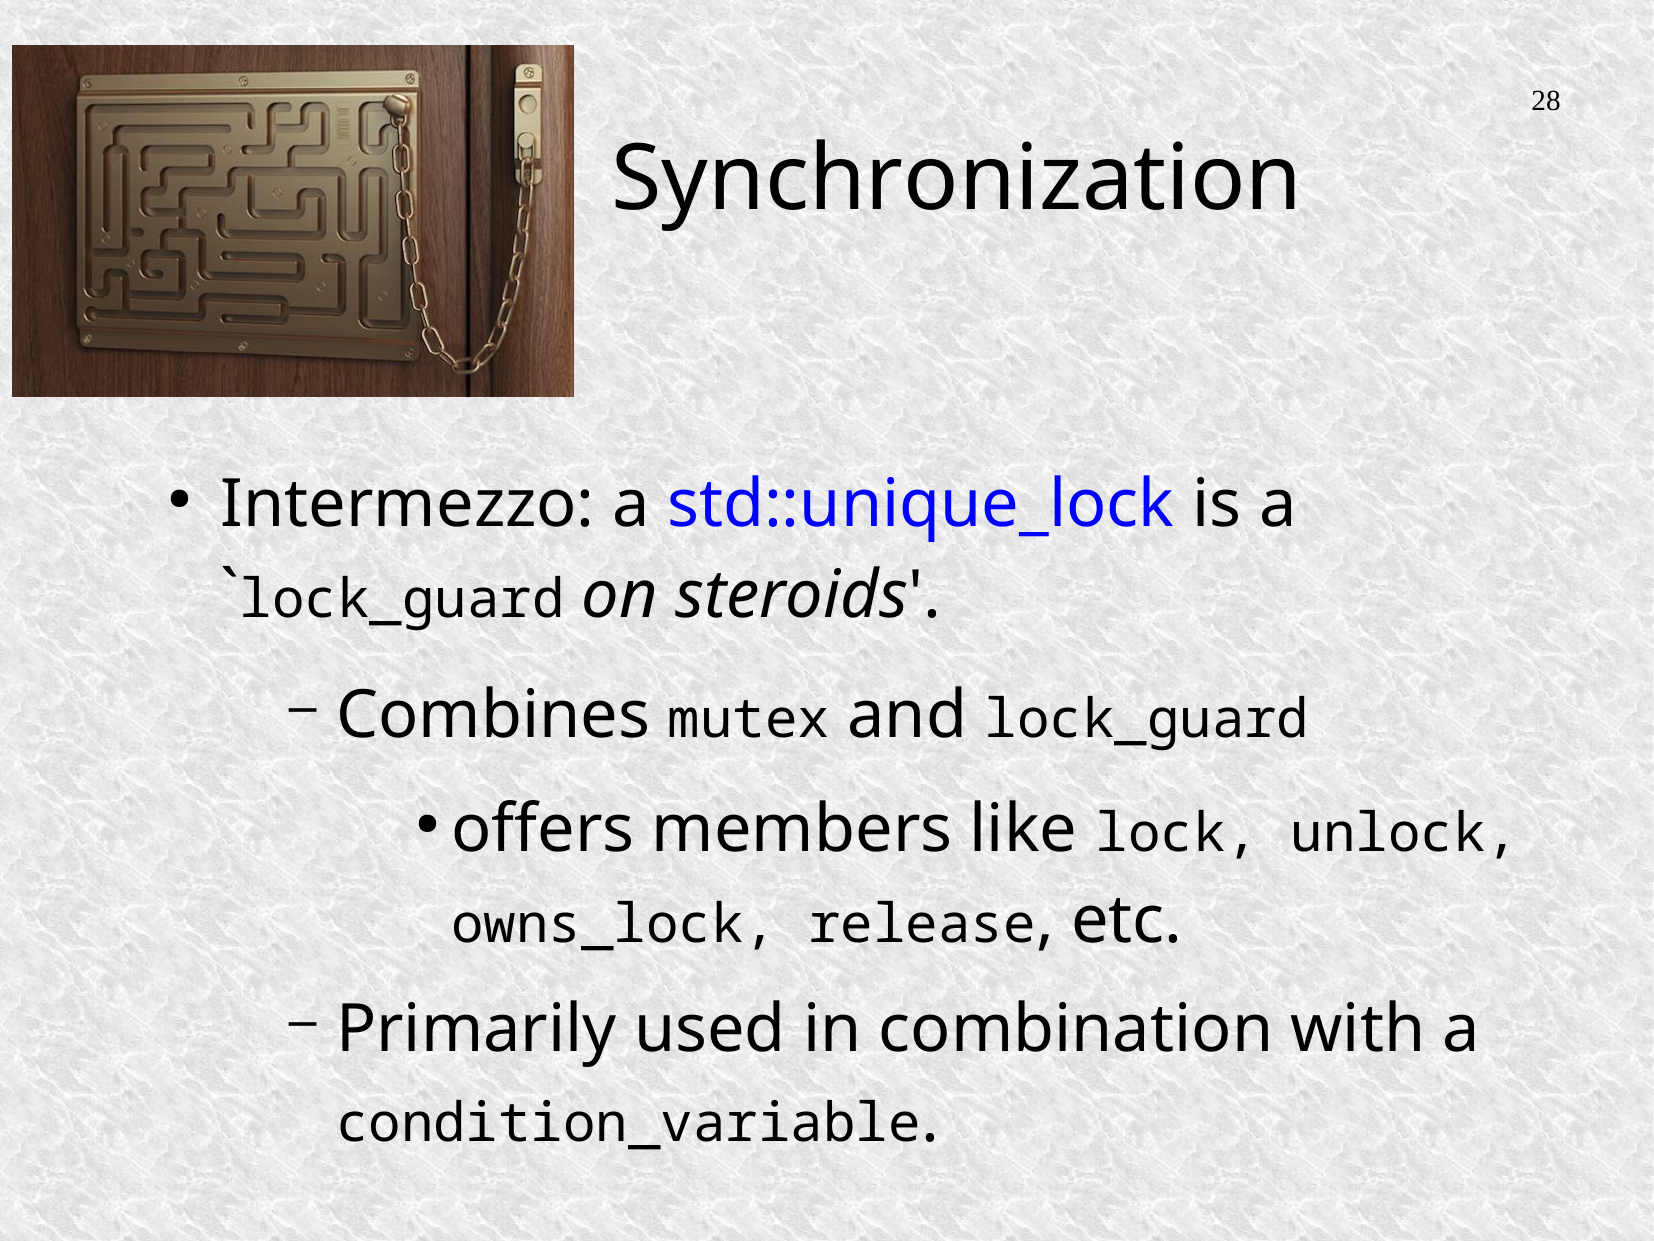

# Synchronization
28
Intermezzo: a std::unique_lock is a `lock_guard on steroids'.
Combines mutex and lock_guard
offers members like lock, unlock, owns_lock, release, etc.
Primarily used in combination with a condition_variable.